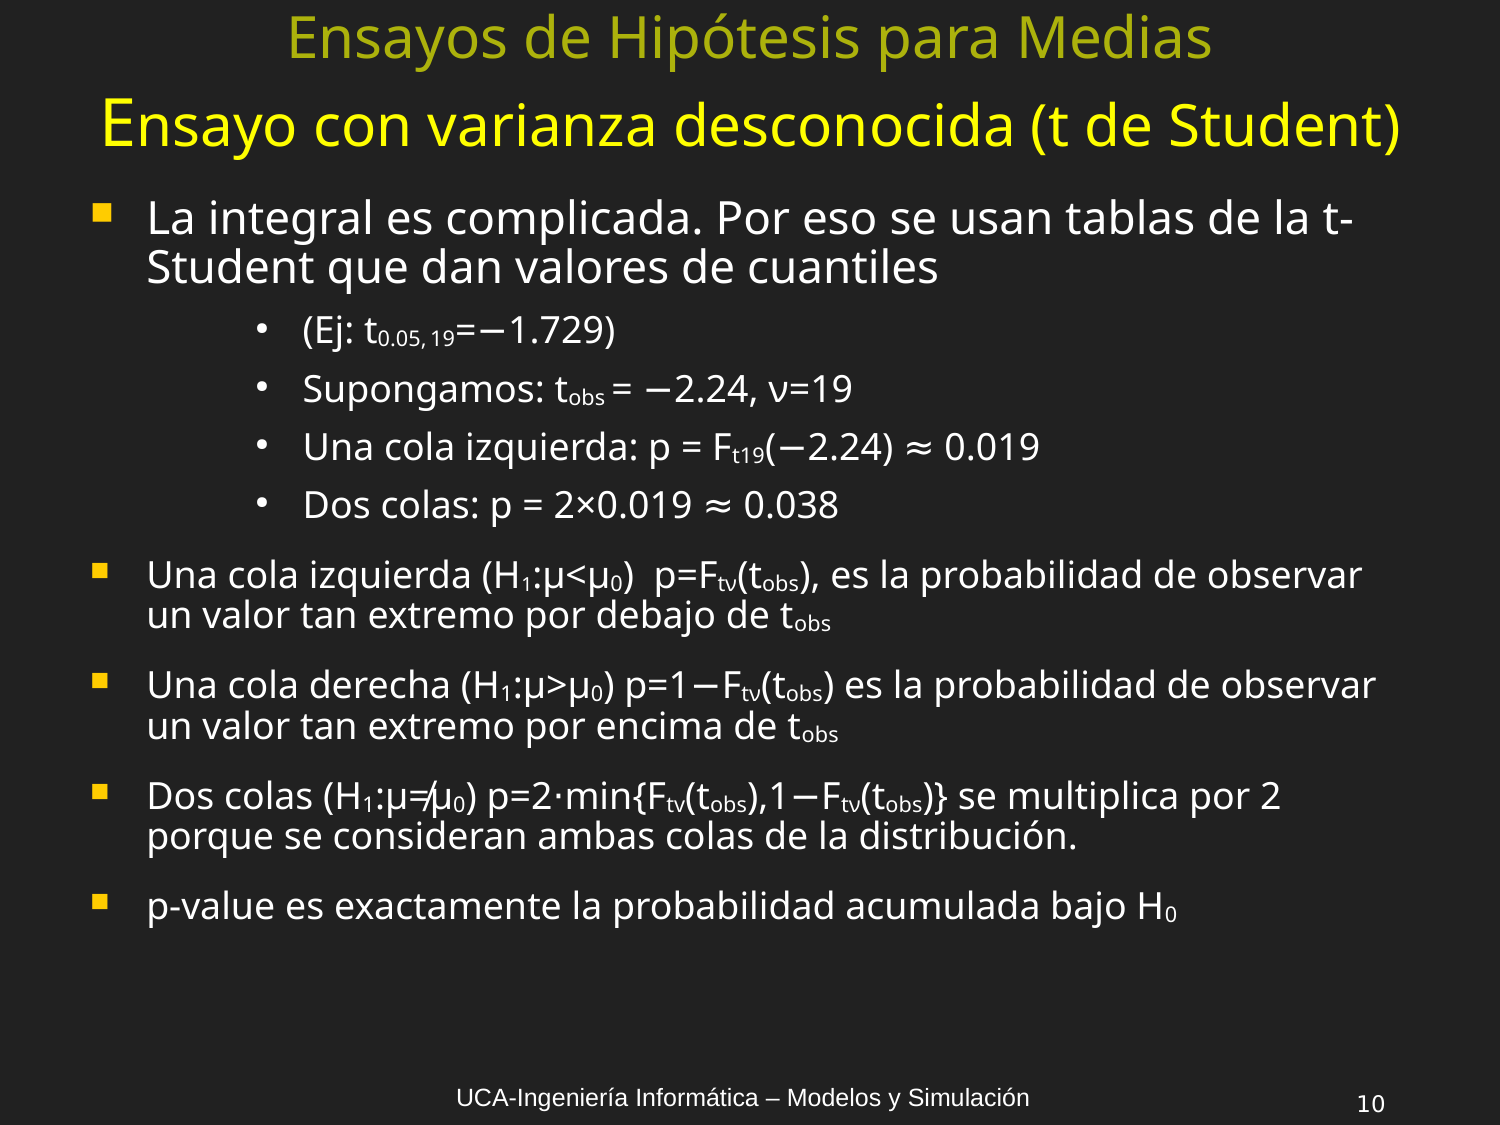

# Ensayos de Hipótesis para Medias Ensayo con varianza desconocida (t de Student)
La integral es complicada. Por eso se usan tablas de la t-Student que dan valores de cuantiles
(Ej: t0.05, 19=−1.729)
Supongamos: tobs = −2.24, ν=19
Una cola izquierda: p = Ft19(−2.24) ≈ 0.019
Dos colas: p = 2×0.019 ≈ 0.038
Una cola izquierda (H1:μ<μ0) p=Ftν​​(tobs​), es la probabilidad de observar un valor tan extremo por debajo de tobs
Una cola derecha (H1:μ>μ0) p=1−Ftν(tobs) es la probabilidad de observar un valor tan extremo por encima de tobs
Dos colas (H1:μ≠μ0) p=2⋅min{Ftv(tobs),1−Ftν(tobs)} se multiplica por 2 porque se consideran ambas colas de la distribución.
p-value es exactamente la probabilidad acumulada bajo H0